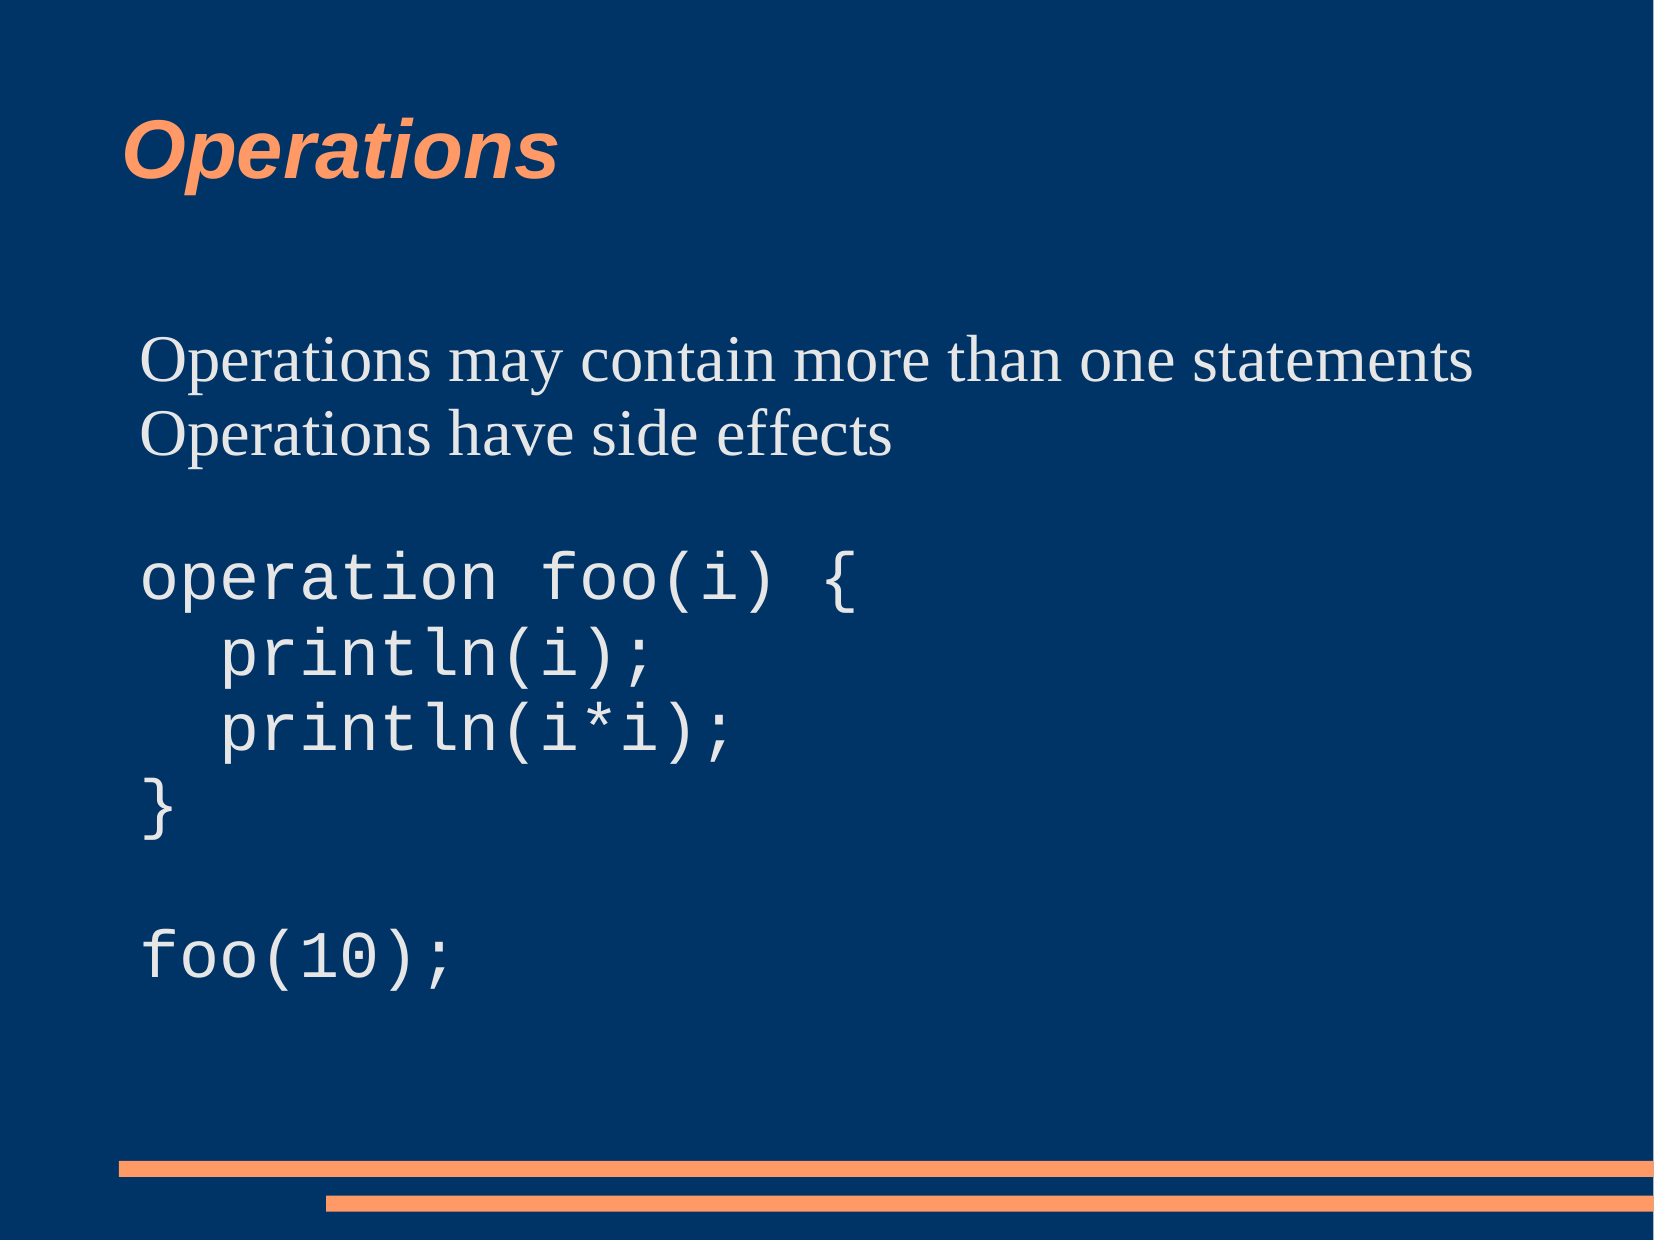

# Operations
Operations may contain more than one statements
Operations have side effects
operation foo(i) {
 println(i);
 println(i*i);
}
foo(10);